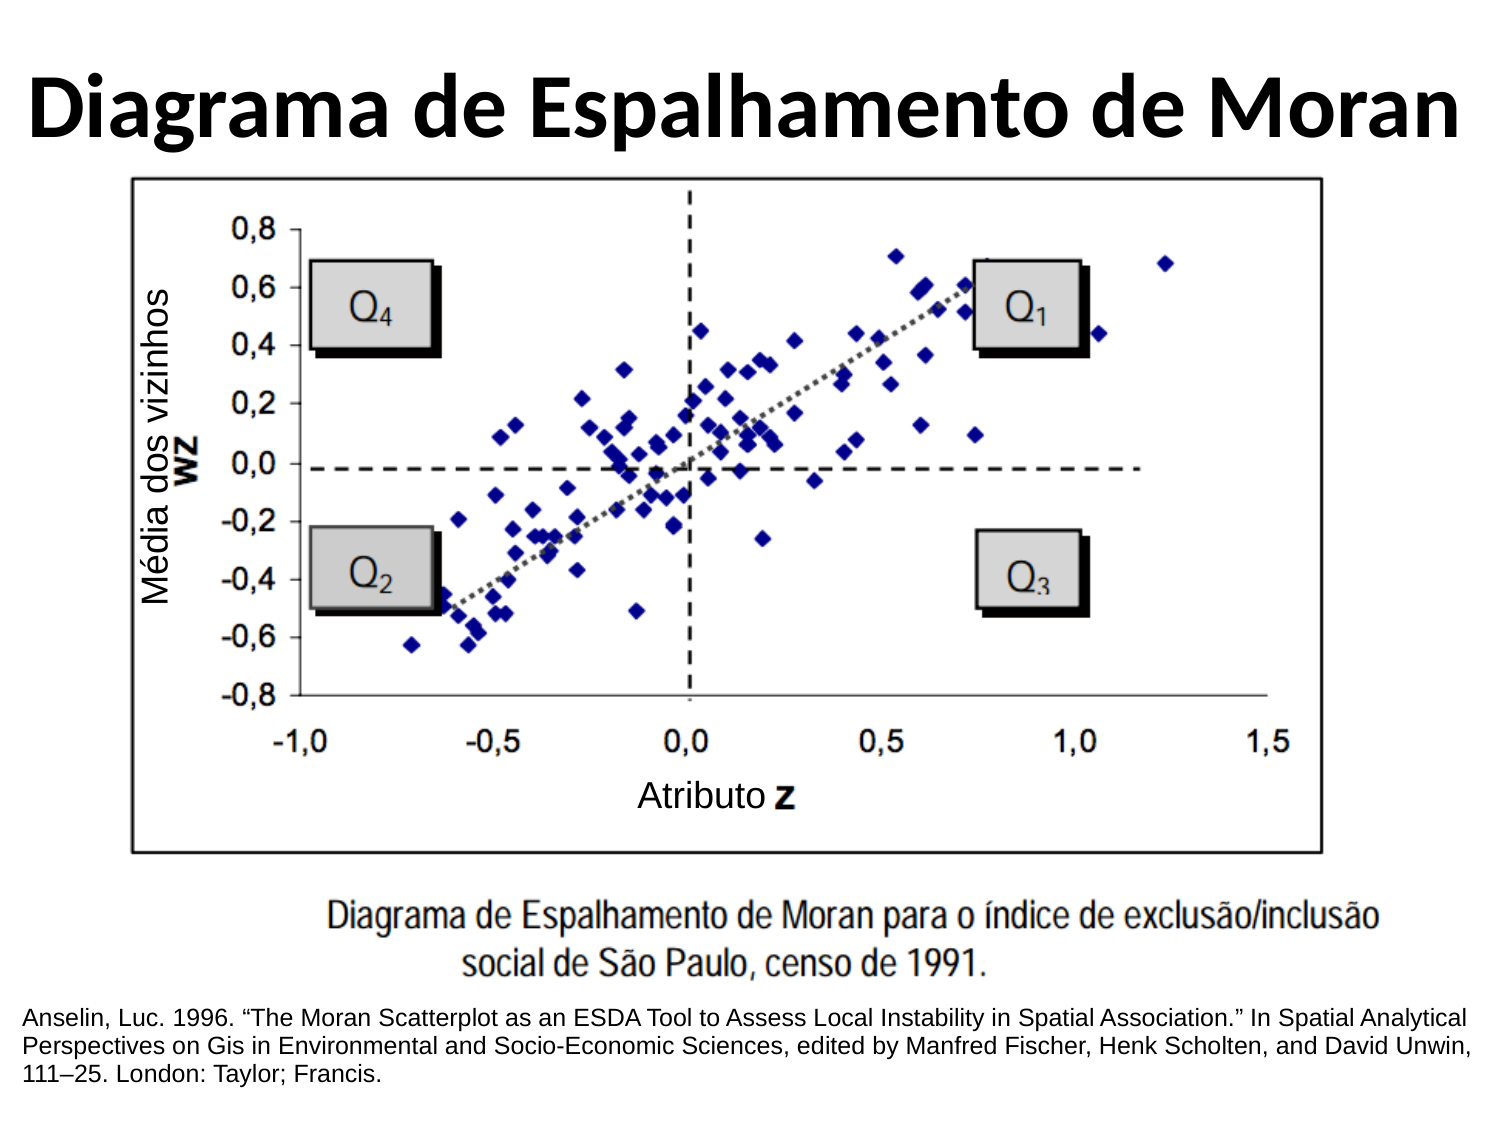

Diagrama de Espalhamento de Moran
Média dos vizinhos
Atributo
Anselin, Luc. 1996. “The Moran Scatterplot as an ESDA Tool to Assess Local Instability in Spatial Association.” In Spatial Analytical Perspectives on Gis in Environmental and Socio-Economic Sciences, edited by Manfred Fischer, Henk Scholten, and David Unwin, 111–25. London: Taylor; Francis.